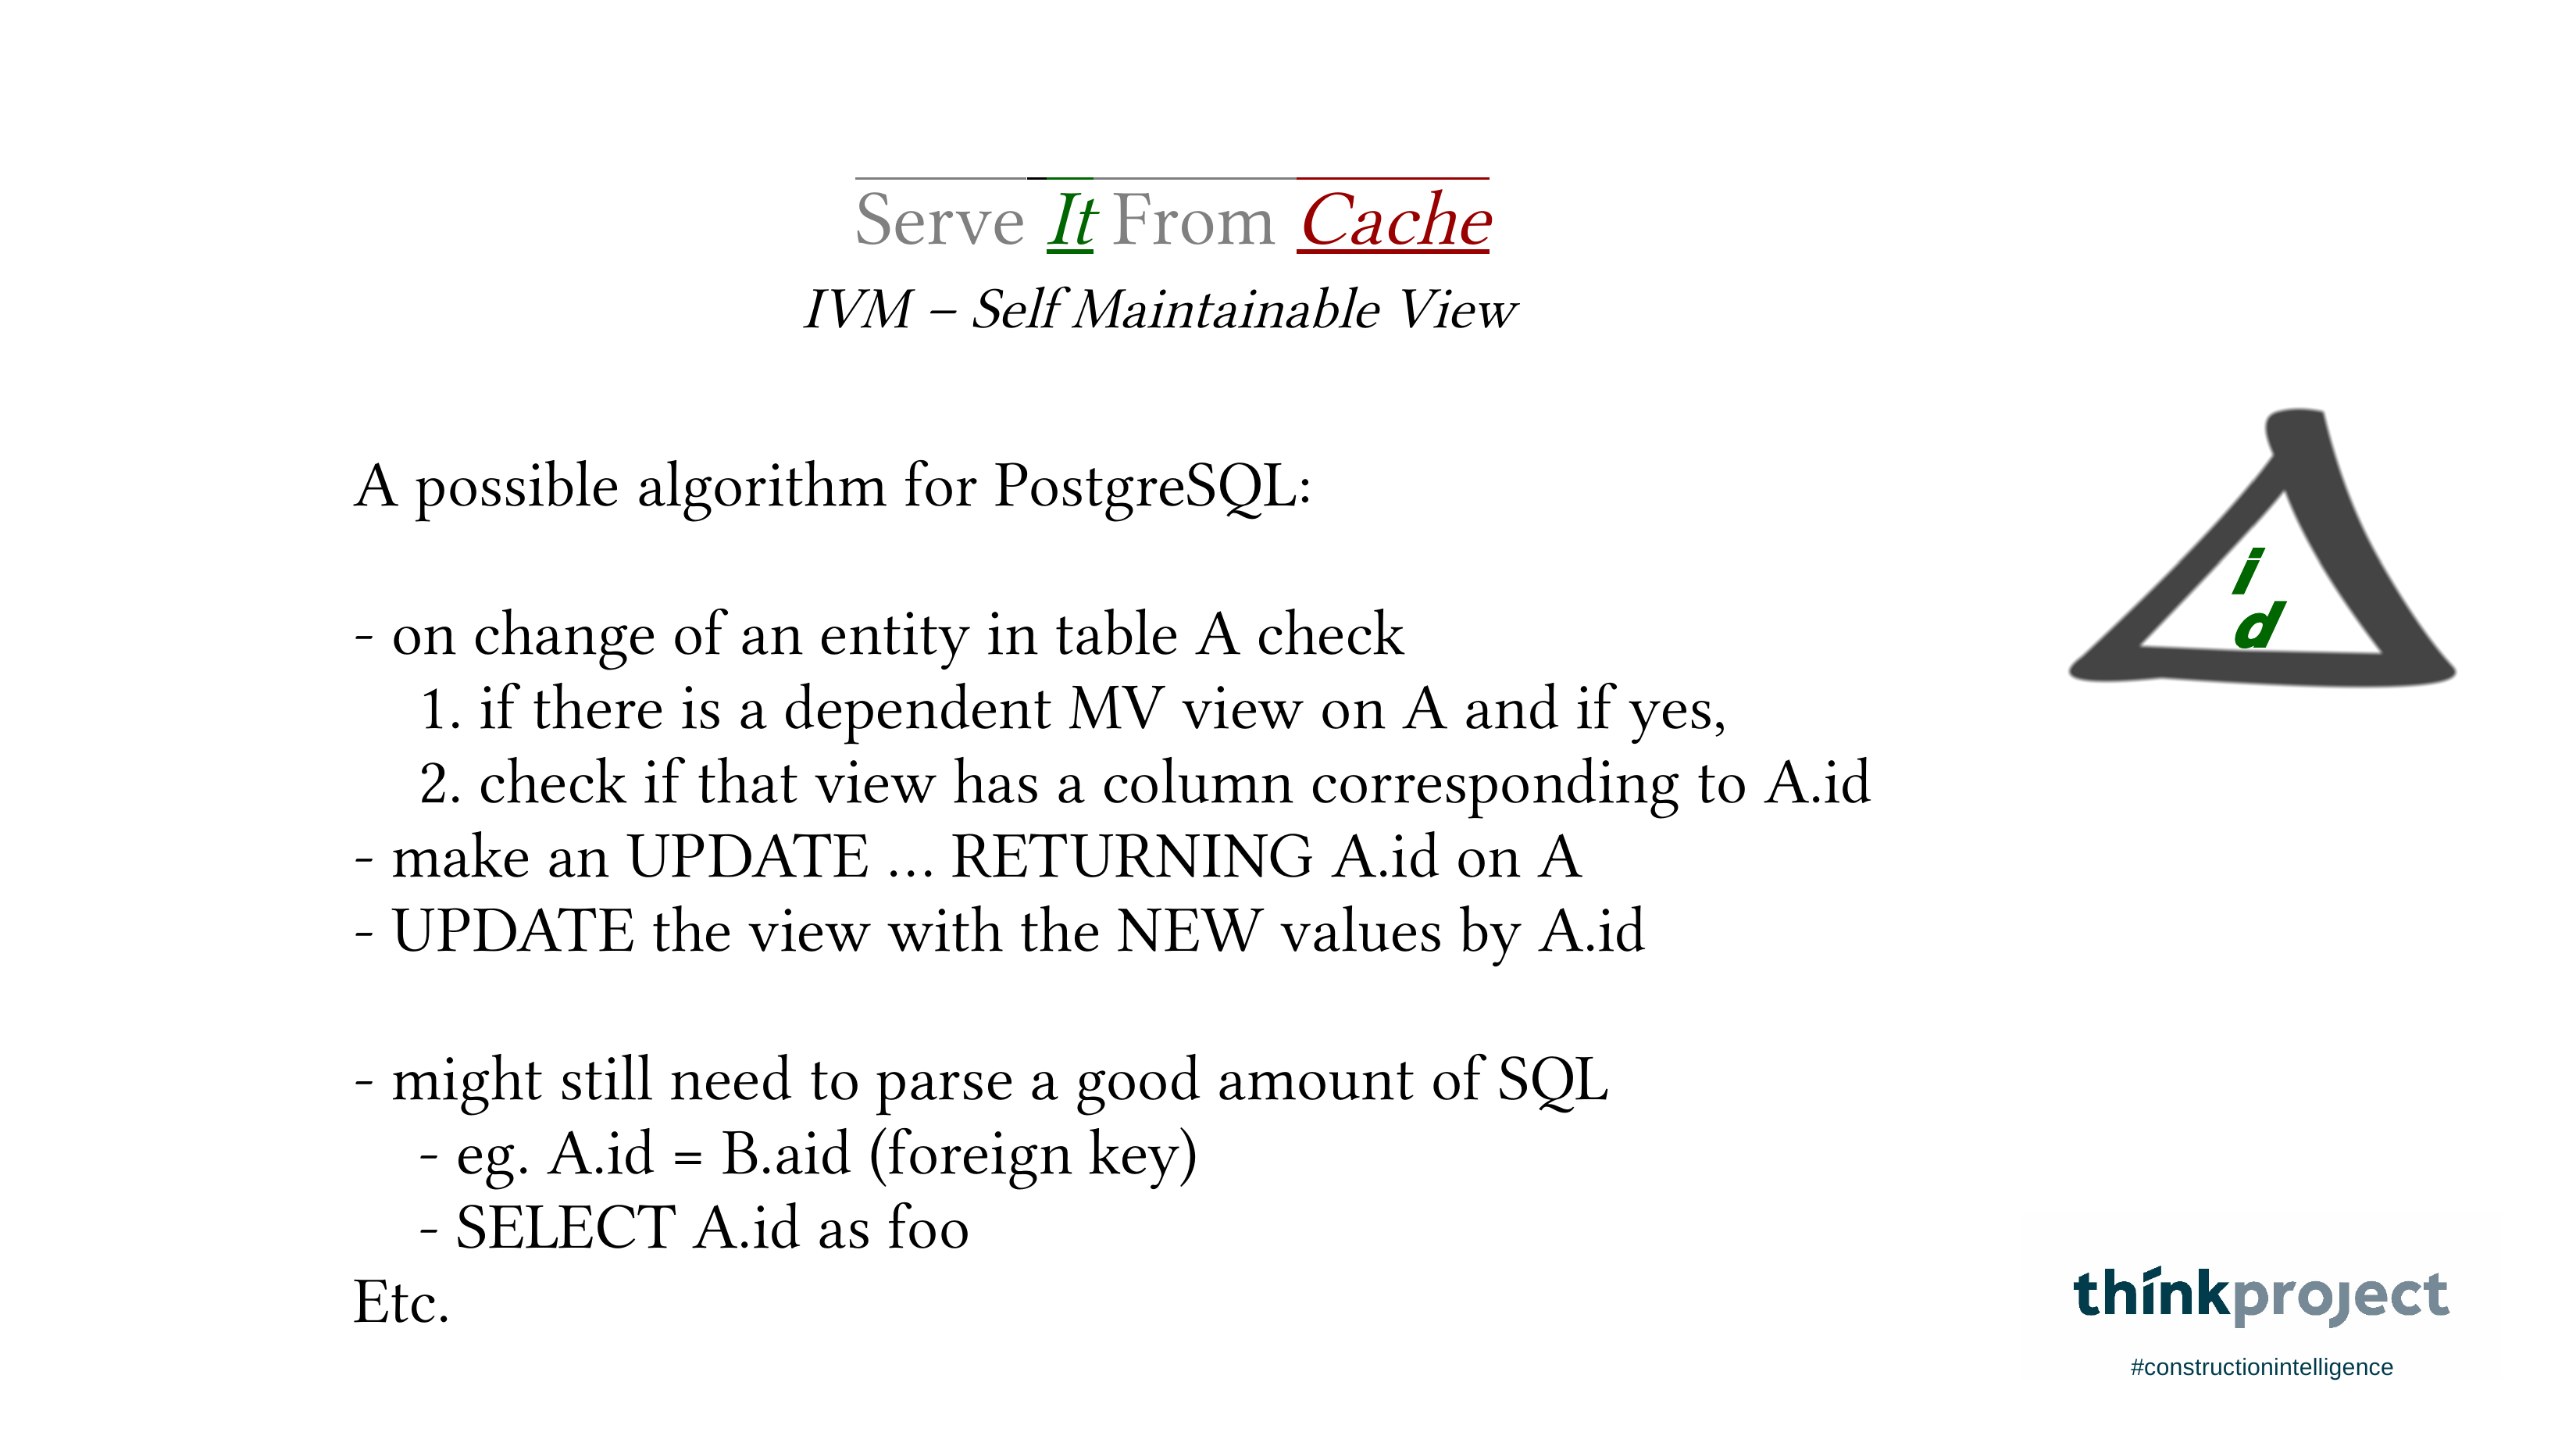

Serve It From Cache
IVM – Self Maintainable View
A possible algorithm for PostgreSQL:
- on change of an entity in table A check
 1. if there is a dependent MV view on A and if yes,
 2. check if that view has a column corresponding to A.id
- make an UPDATE … RETURNING A.id on A
- UPDATE the view with the NEW values by A.id
- might still need to parse a good amount of SQL
 - eg. A.id = B.aid (foreign key)
 - SELECT A.id as foo
Etc.
id